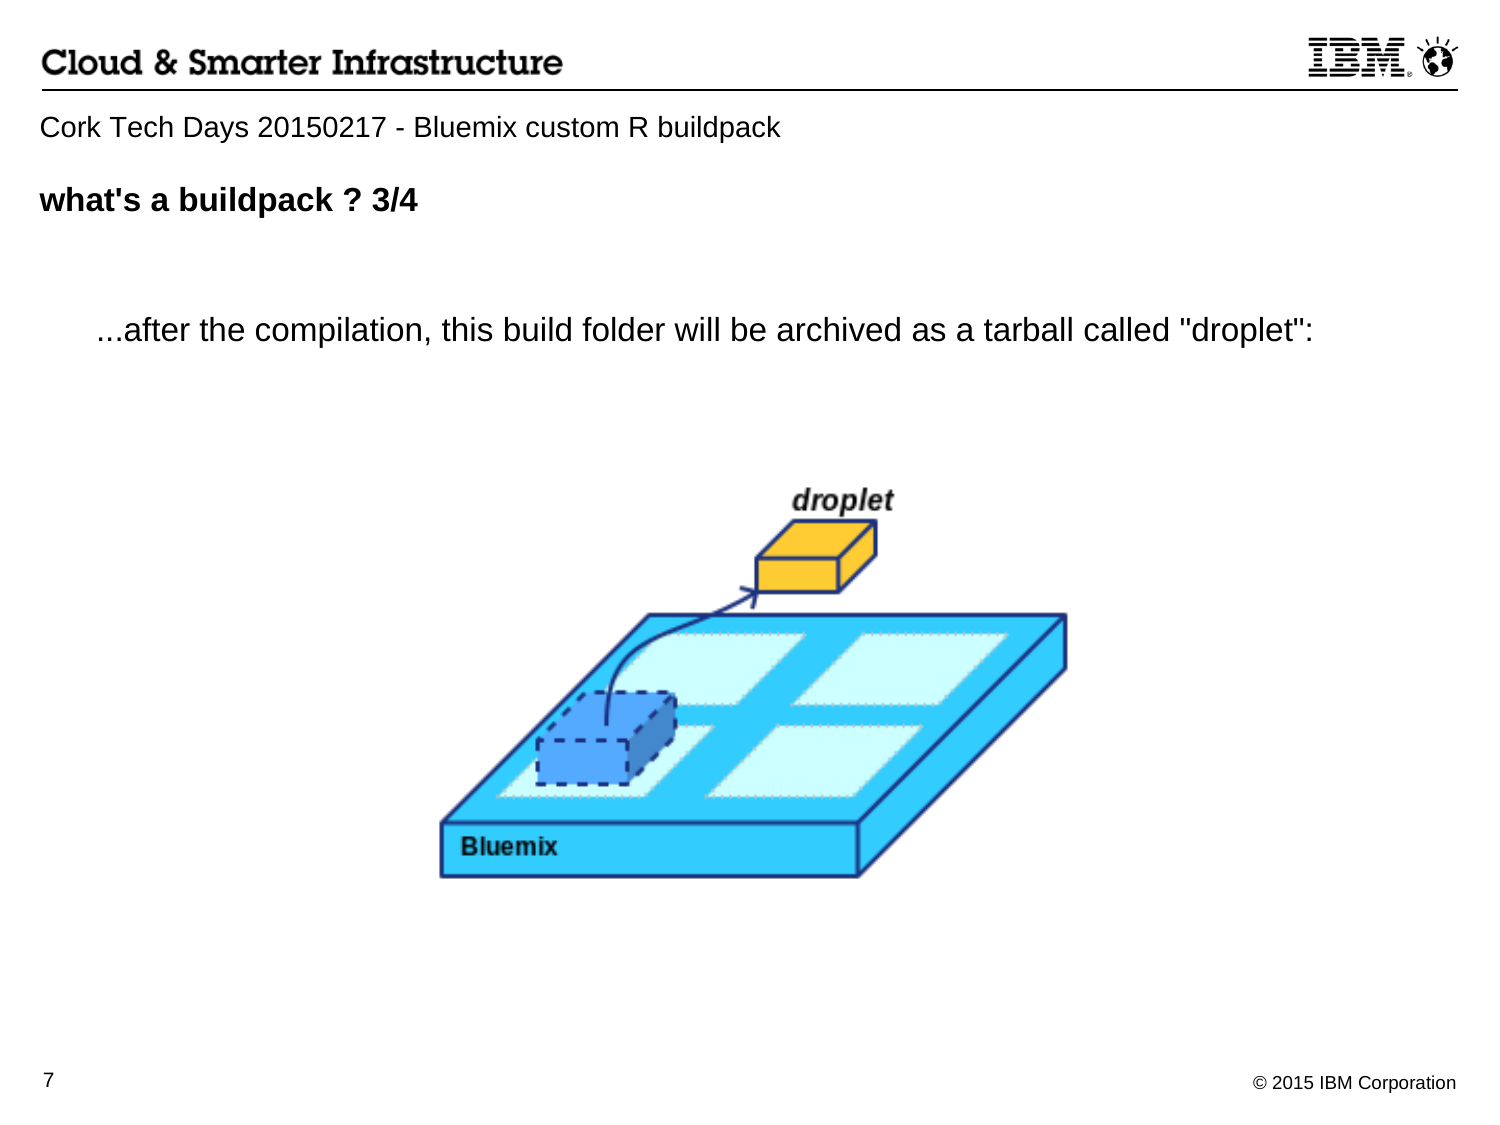

# Cork Tech Days 20150217 - Bluemix custom R buildpack what's a buildpack ? 3/4
...after the compilation, this build folder will be archived as a tarball called "droplet":